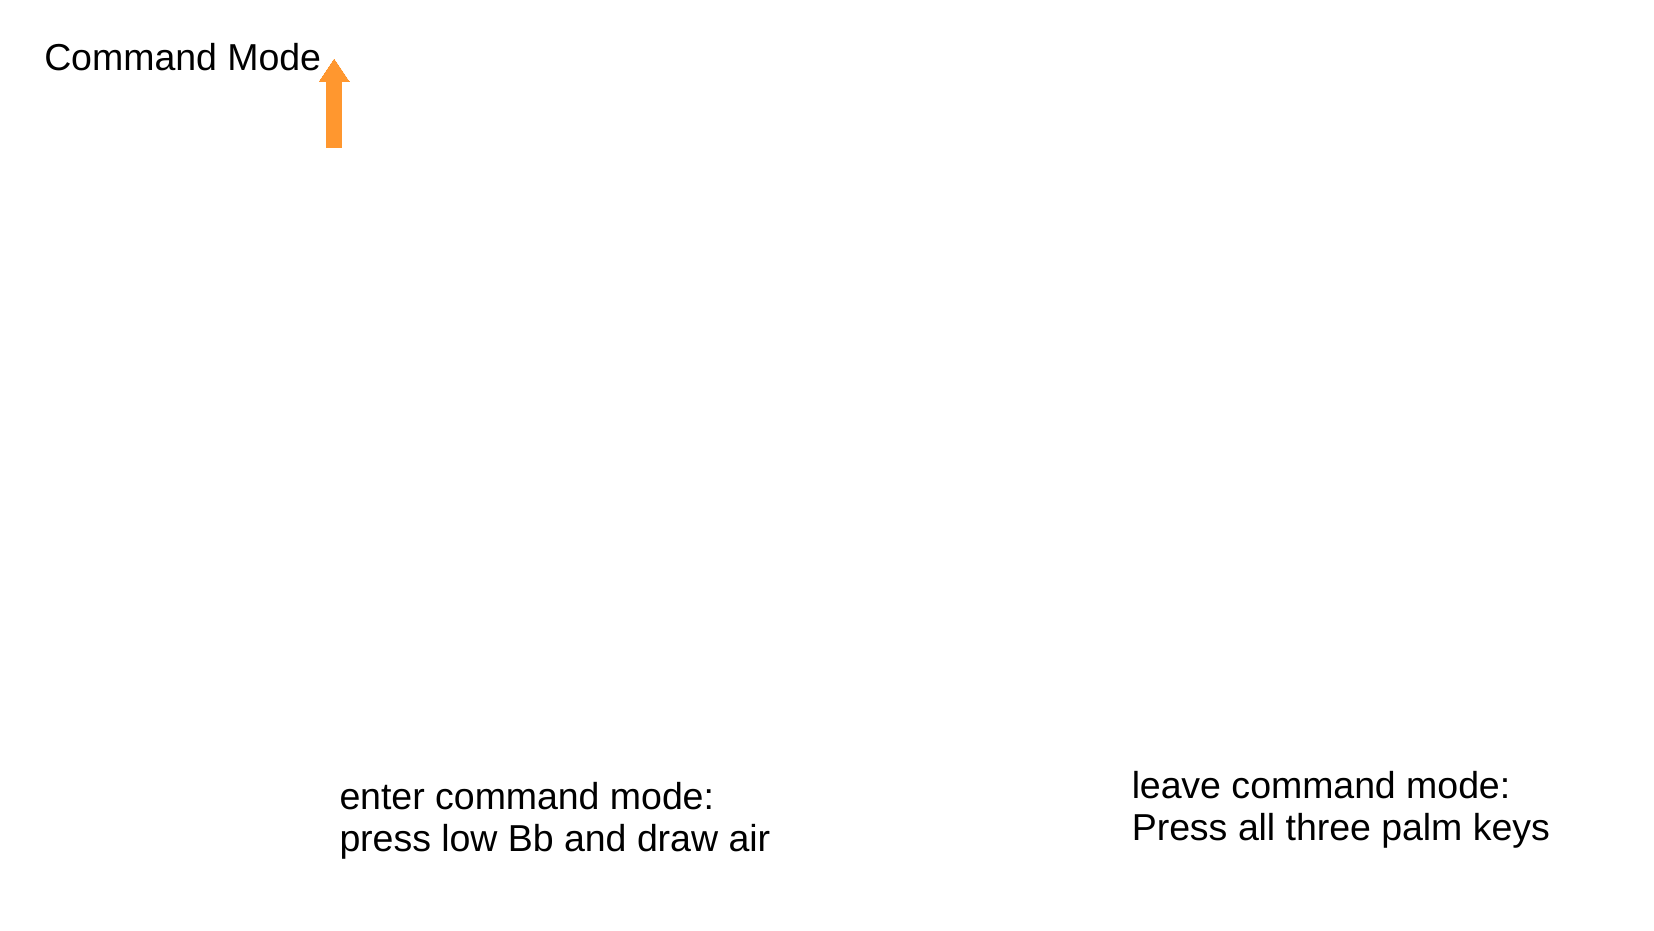

Command Mode
leave command mode:
Press all three palm keys
enter command mode:
press low Bb and draw air